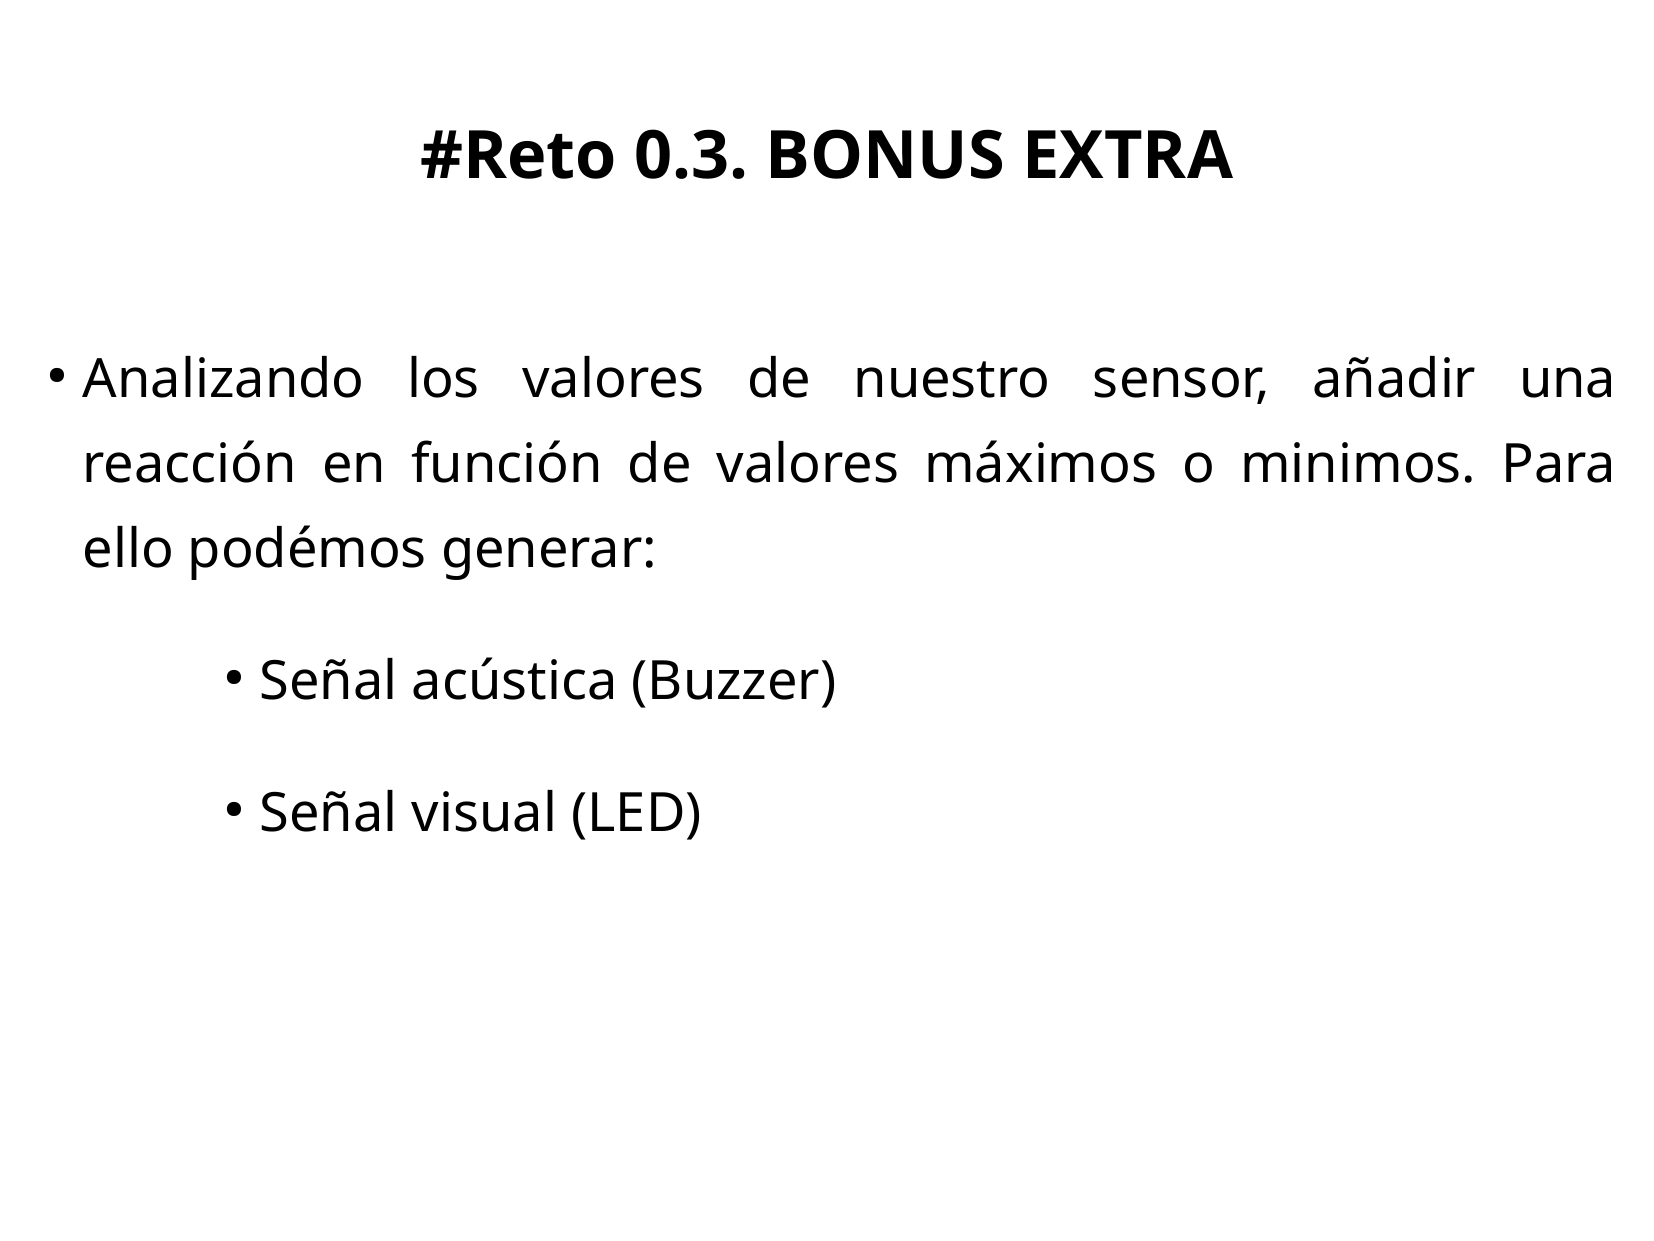

# #Reto 0.3. BONUS EXTRA
Analizando los valores de nuestro sensor, añadir una reacción en función de valores máximos o minimos. Para ello podémos generar:
Señal acústica (Buzzer)
Señal visual (LED)